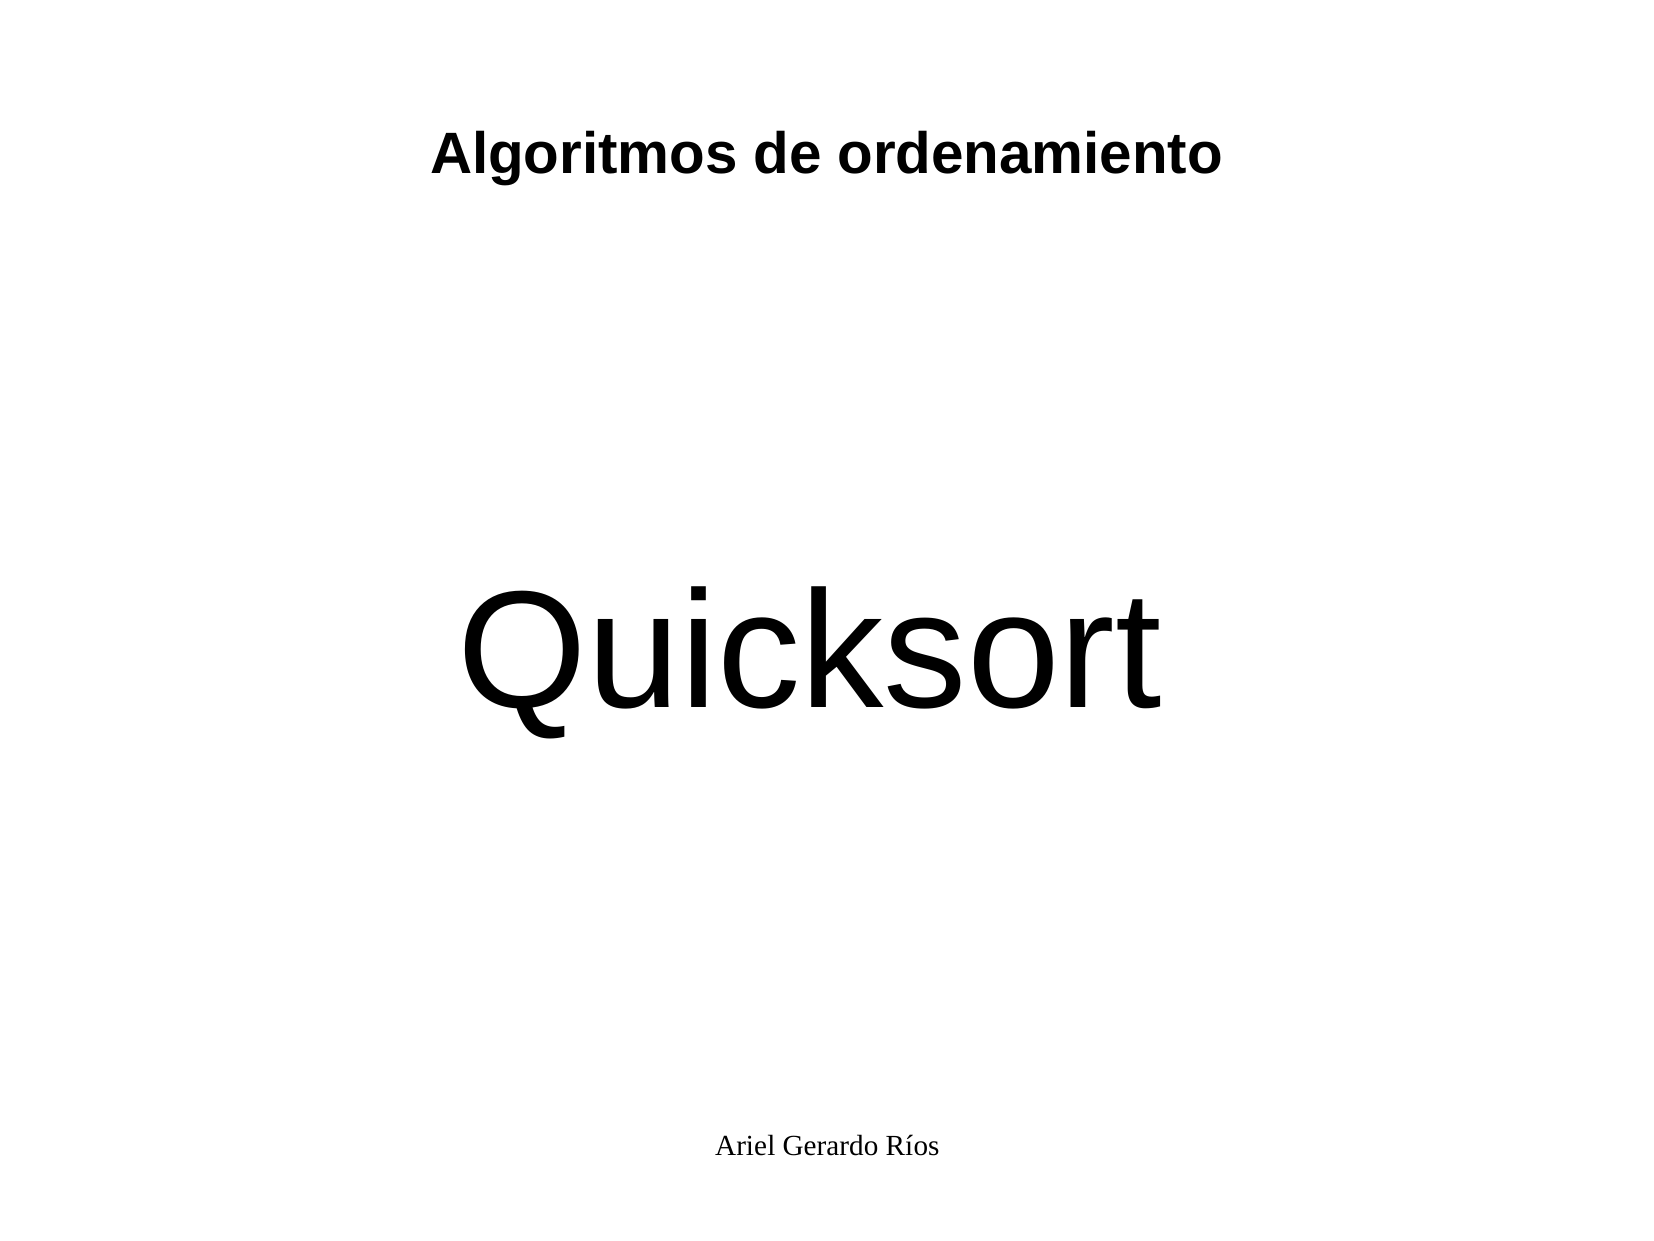

# Algoritmos de ordenamiento
Quicksort
Ariel Gerardo Ríos